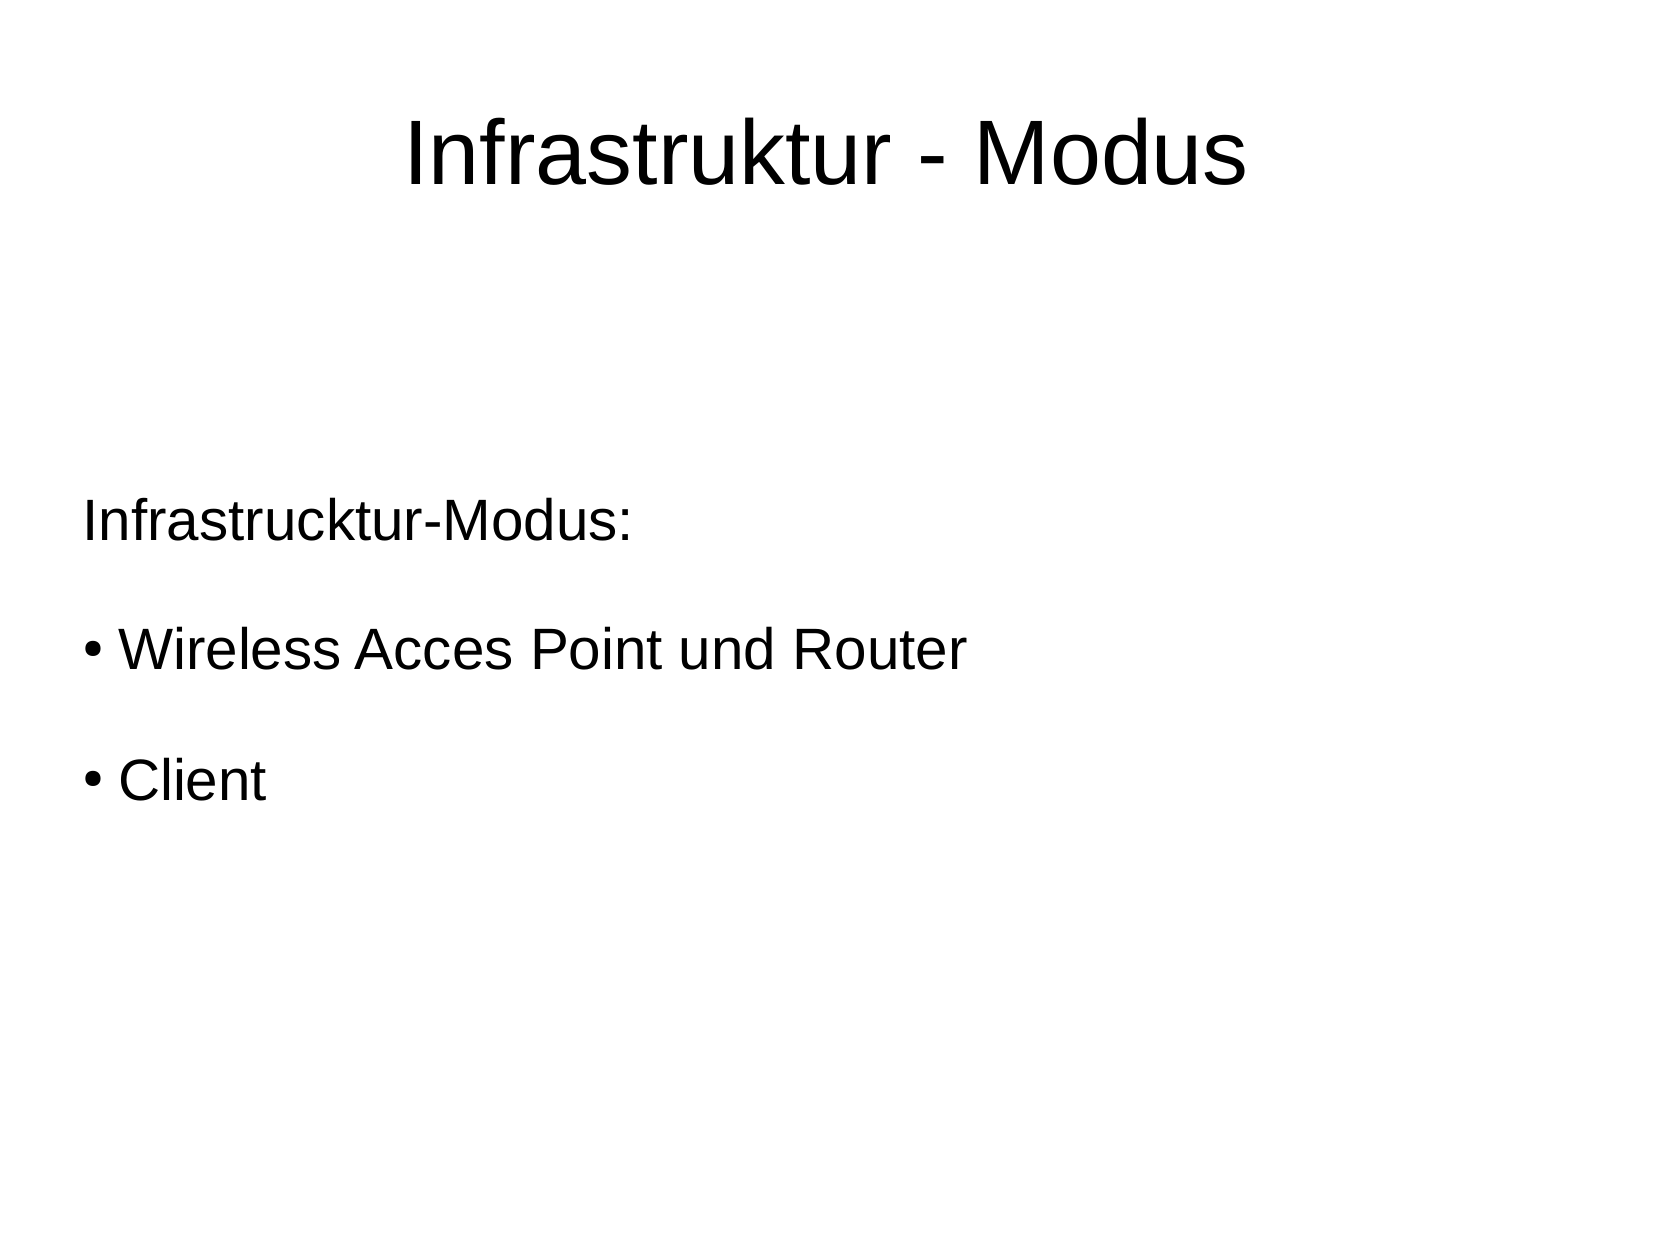

# Infrastruktur - Modus
Infrastrucktur-Modus:
Wireless Acces Point und Router
Client